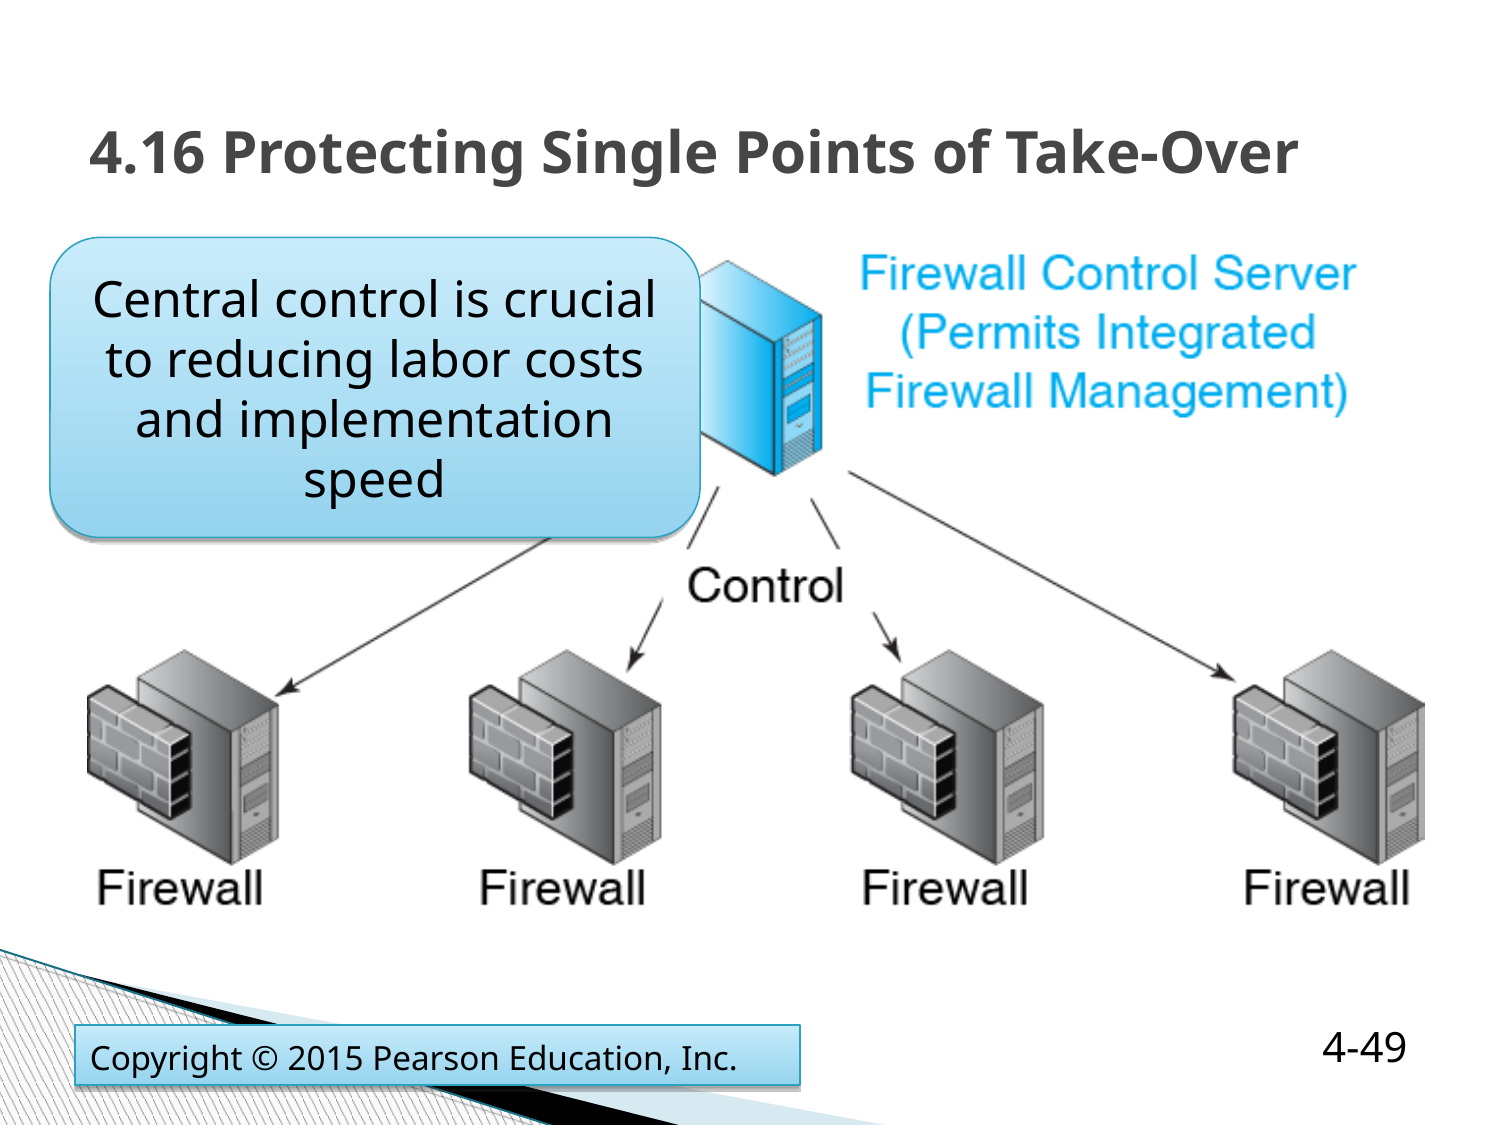

# 4.16 Protecting Single Points of Take-Over
Central control is crucial to reducing labor costs and implementation speed
Copyright © 2015 Pearson Education, Inc.